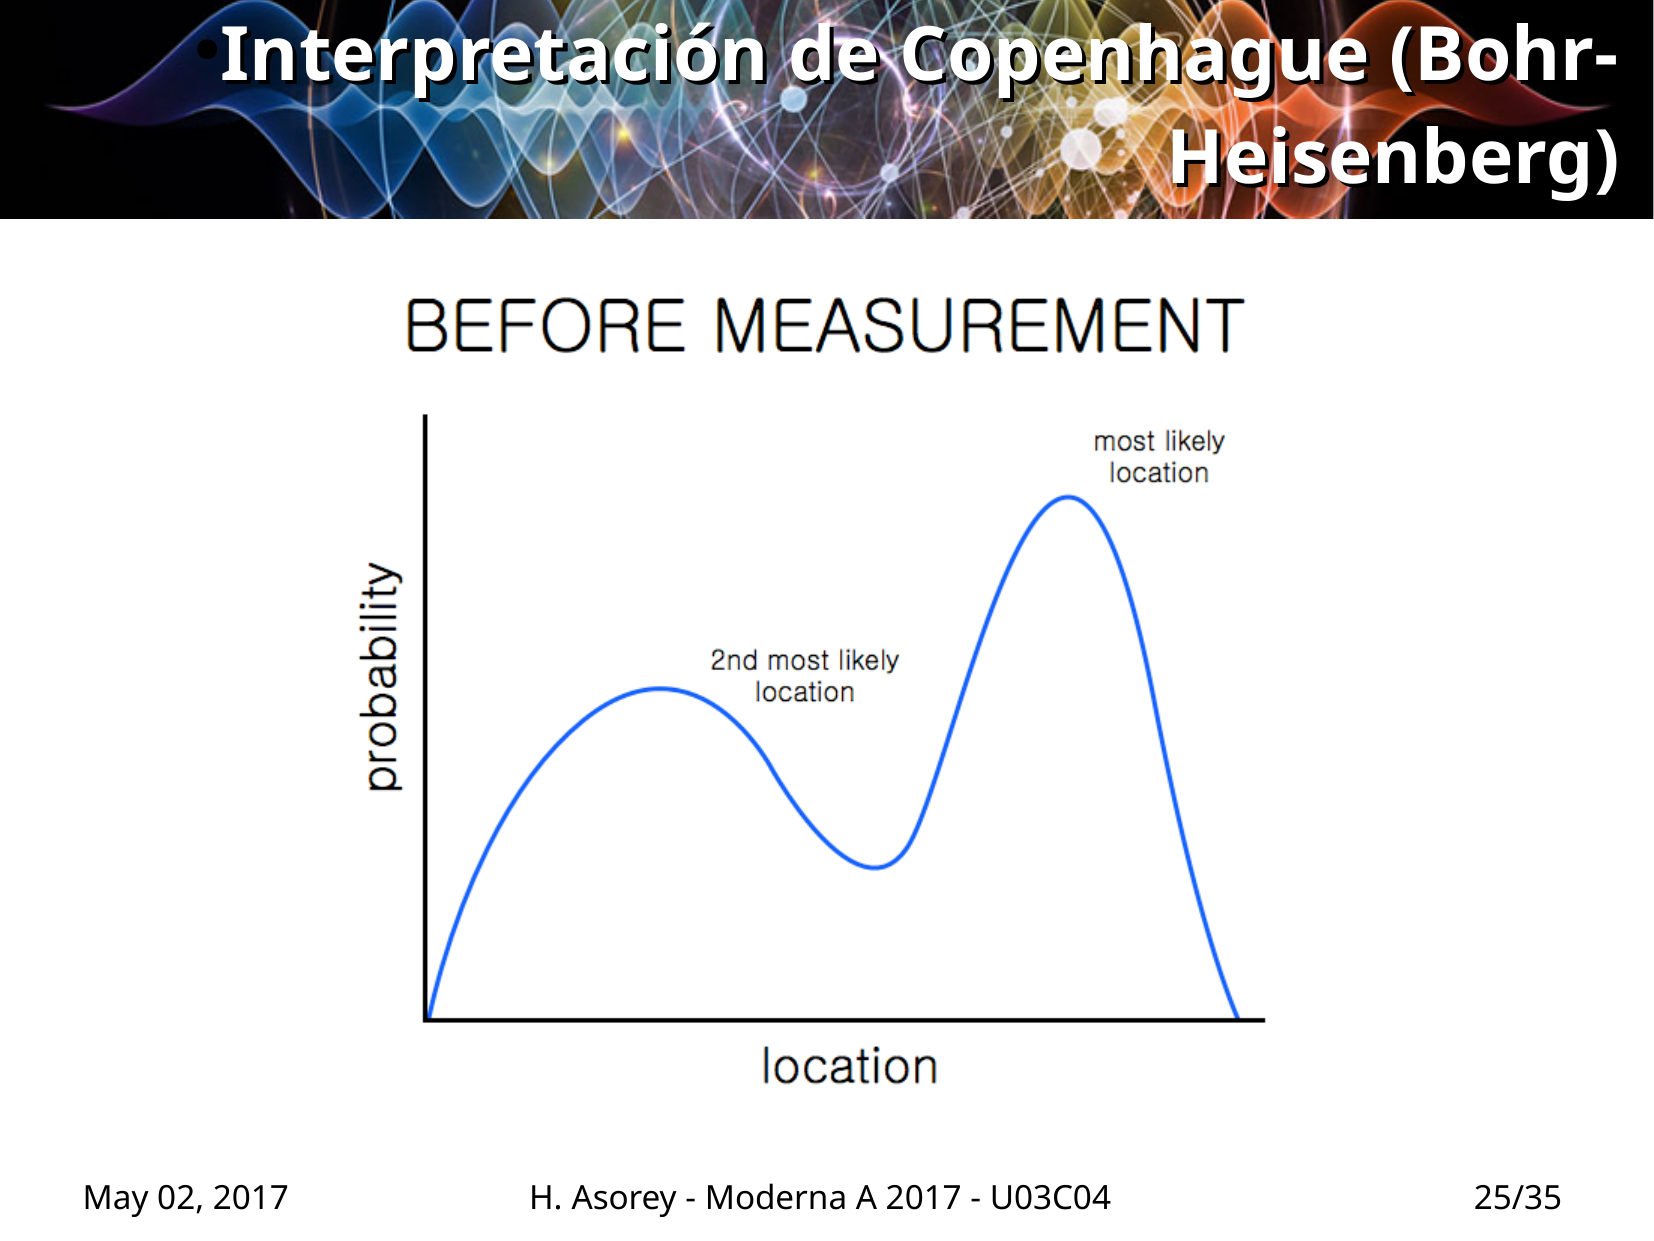

# Interpretación de Copenhague (Bohr-Heisenberg)
May 02, 2017
H. Asorey - Moderna A 2017 - U03C04
25